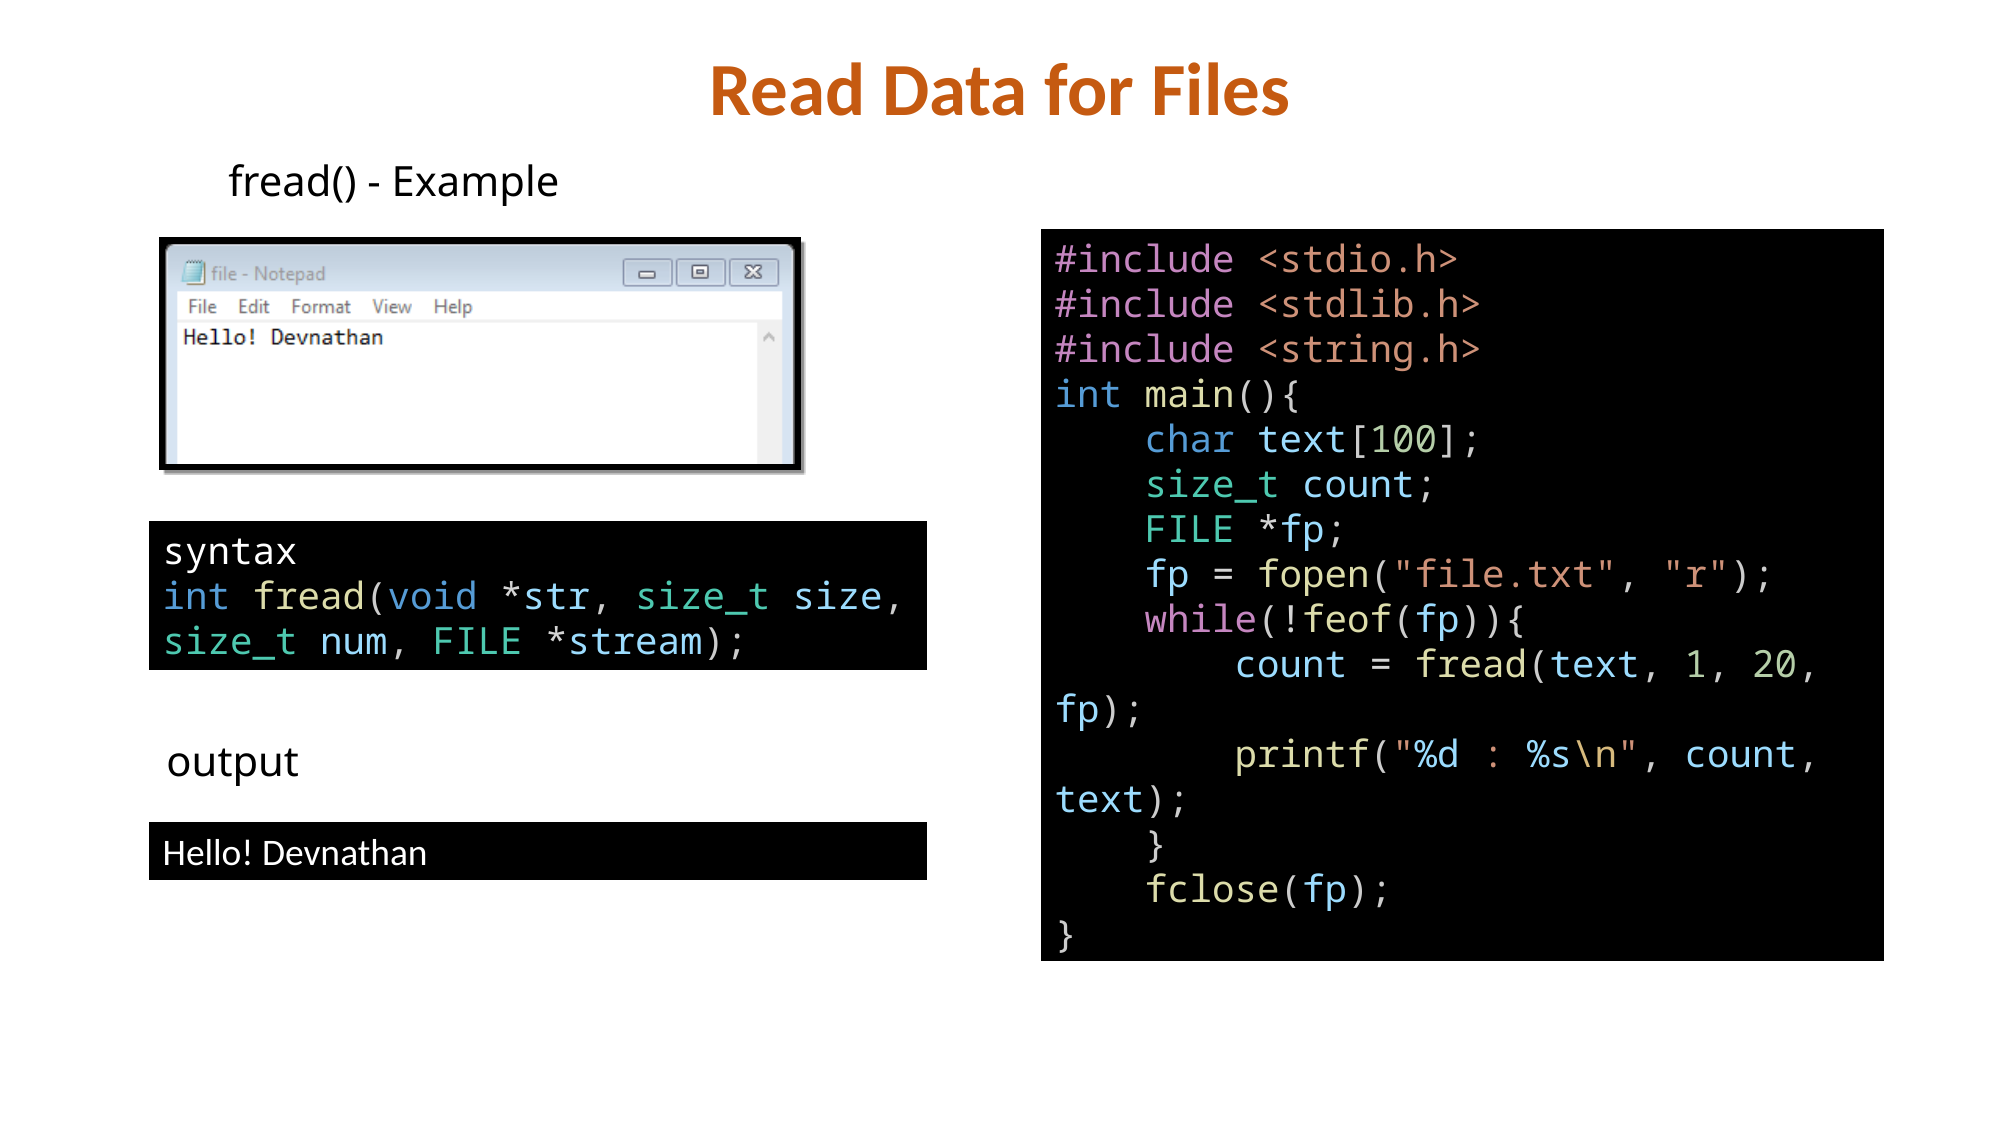

Read Data for Files
fread() - Example
#include <stdio.h>
#include <stdlib.h>
#include <string.h>
int main(){
    char text[100];
    size_t count;
    FILE *fp;
    fp = fopen("file.txt", "r");
    while(!feof(fp)){
        count = fread(text, 1, 20, fp);
        printf("%d : %s\n", count, text);
    }
    fclose(fp);
}
syntax
int fread(void *str, size_t size, size_t num, FILE *stream);
output
Hello! Devnathan